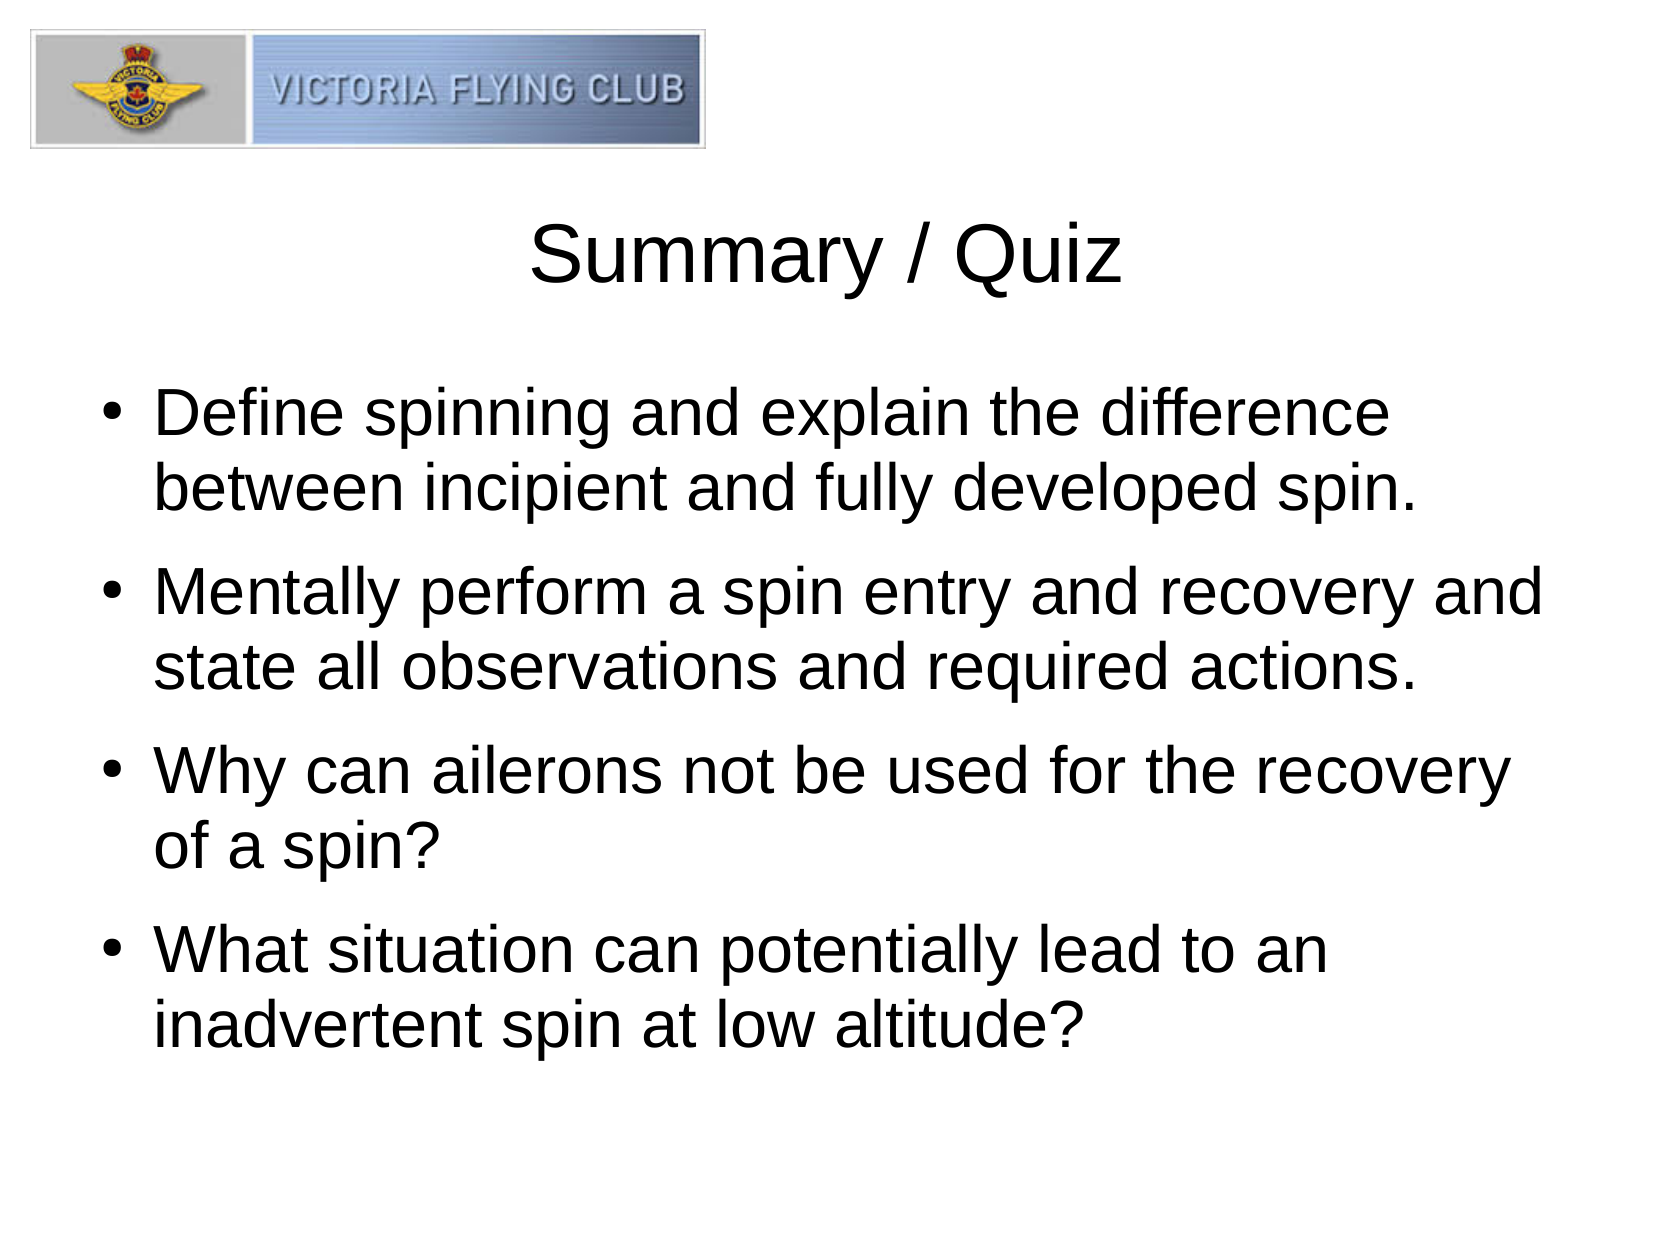

# Summary / Quiz
Define spinning and explain the difference between incipient and fully developed spin.
Mentally perform a spin entry and recovery and state all observations and required actions.
Why can ailerons not be used for the recovery of a spin?
What situation can potentially lead to an inadvertent spin at low altitude?